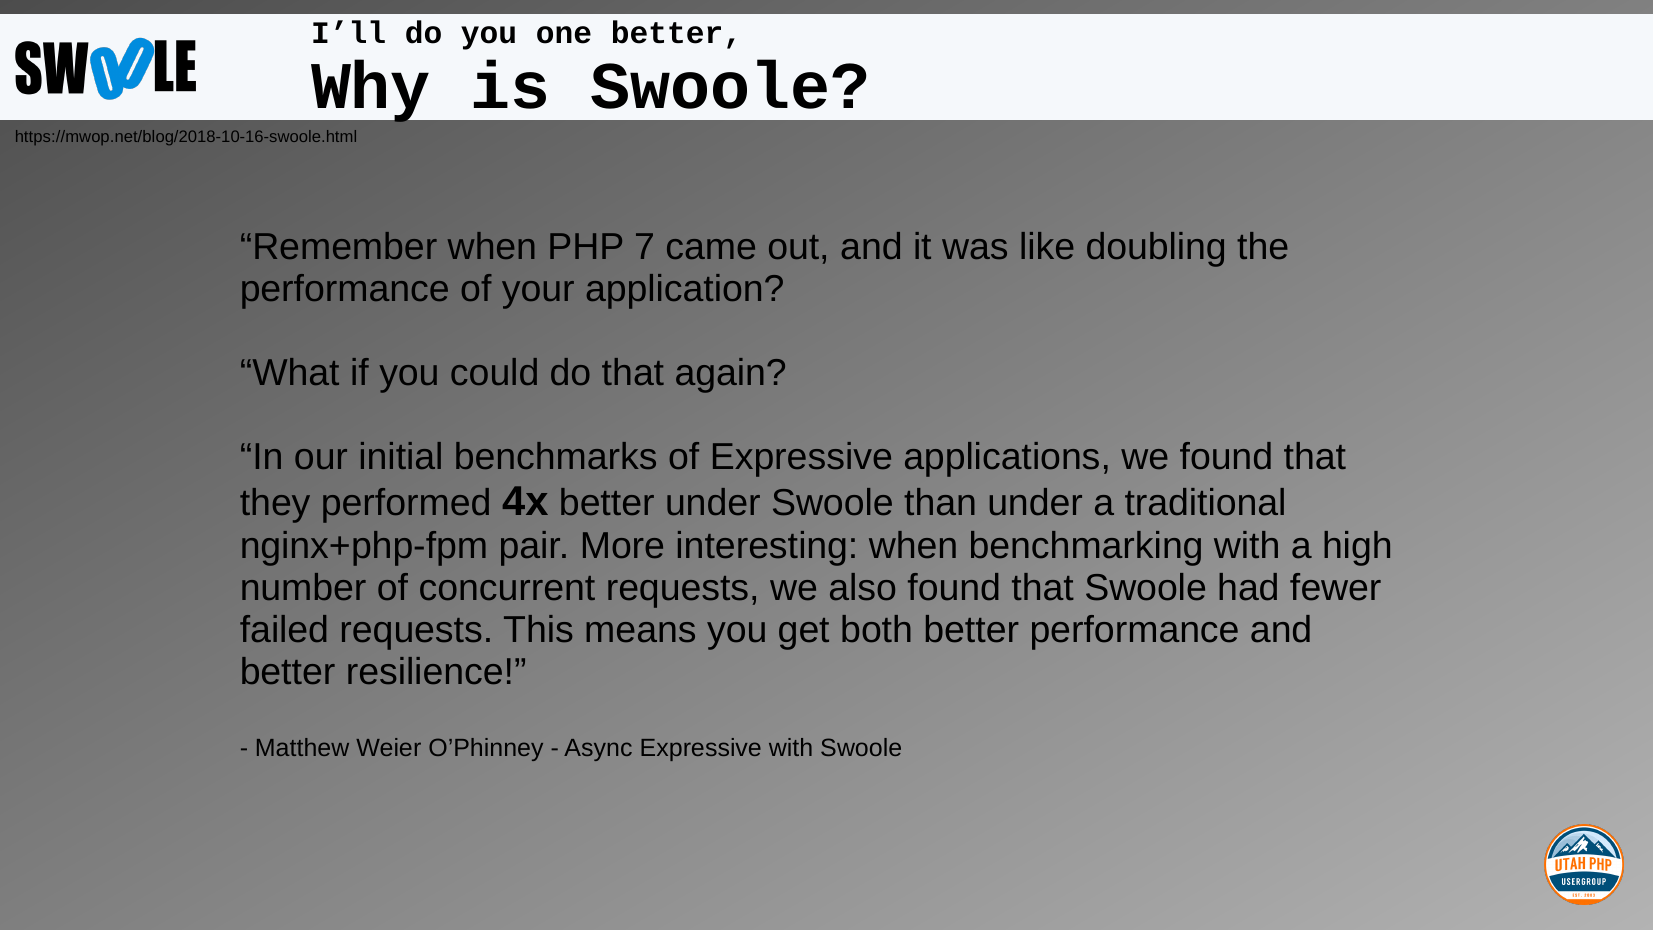

# I’ll do you one better, Why is Swoole?
https://mwop.net/blog/2018-10-16-swoole.html
“Remember when PHP 7 came out, and it was like doubling the performance of your application?
“What if you could do that again?
“In our initial benchmarks of Expressive applications, we found that they performed 4x better under Swoole than under a traditional nginx+php-fpm pair. More interesting: when benchmarking with a high number of concurrent requests, we also found that Swoole had fewer failed requests. This means you get both better performance and better resilience!”
- Matthew Weier O’Phinney - Async Expressive with Swoole